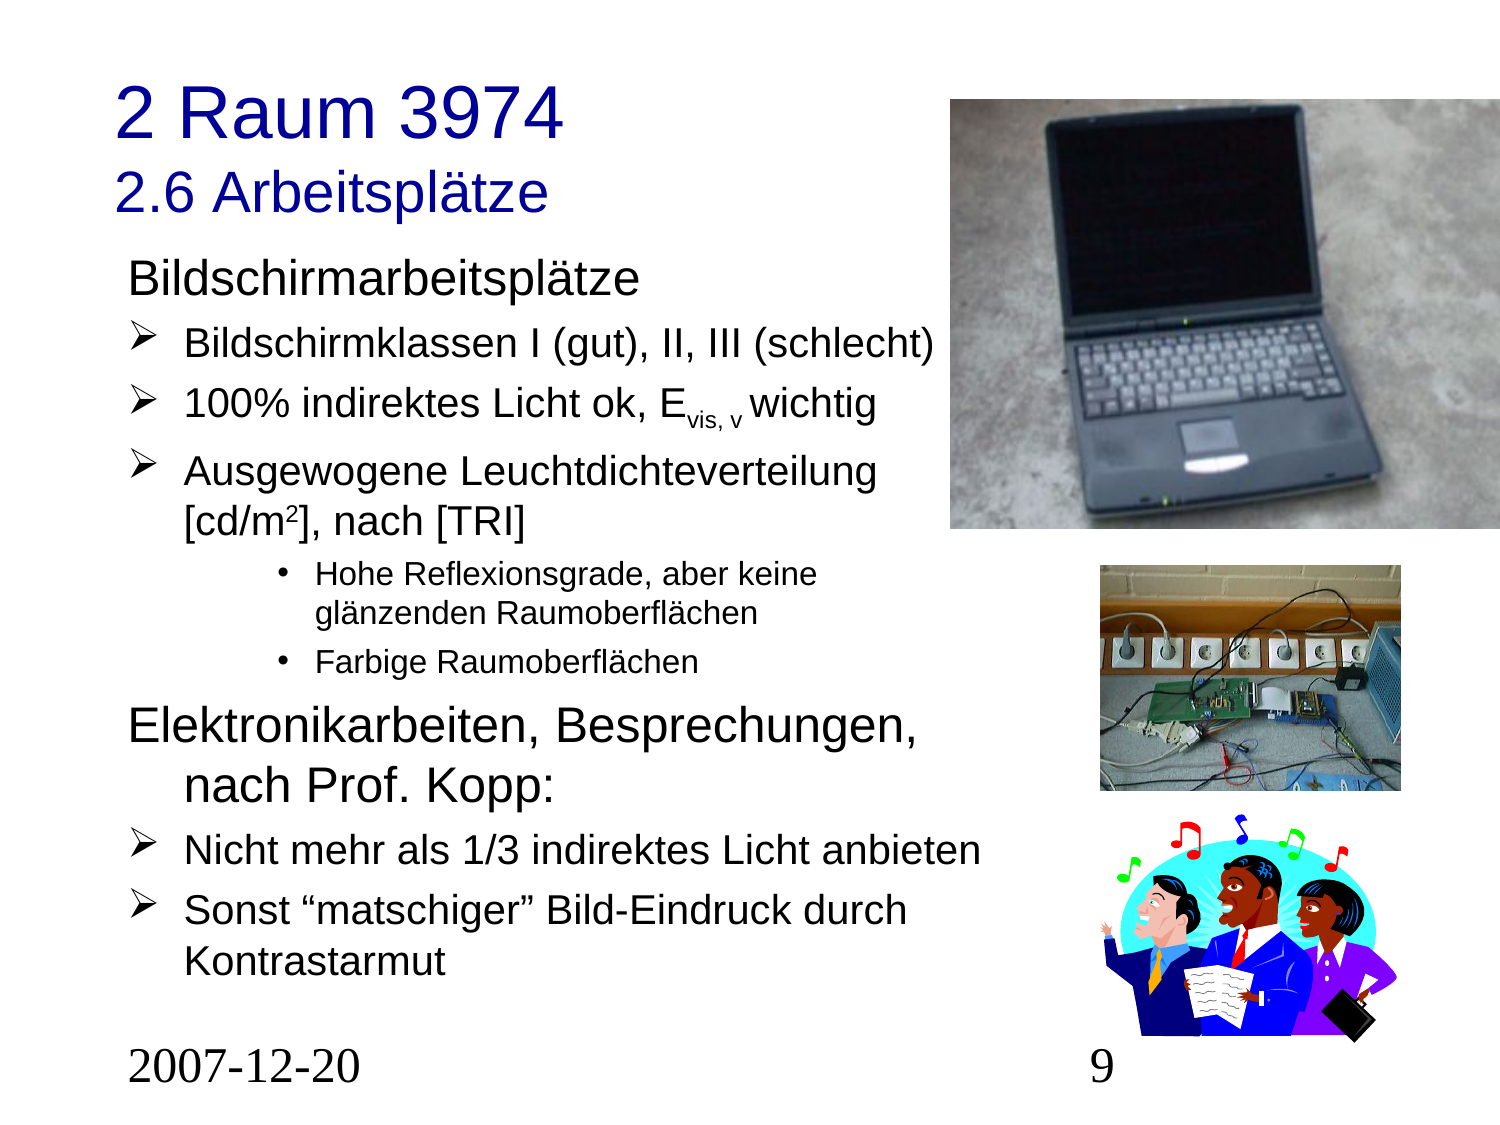

# 2 Raum 3974 2.6 Arbeitsplätze
Bildschirmarbeitsplätze
Bildschirmklassen I (gut), II, III (schlecht)
100% indirektes Licht ok, Evis, v wichtig
Ausgewogene Leuchtdichteverteilung [cd/m2], nach [TRI]
Hohe Reflexionsgrade, aber keine glänzenden Raumoberflächen
Farbige Raumoberflächen
Elektronikarbeiten, Besprechungen, nach Prof. Kopp:
Nicht mehr als 1/3 indirektes Licht anbieten
Sonst “matschiger” Bild-Eindruck durch Kontrastarmut
2007-12-20
9